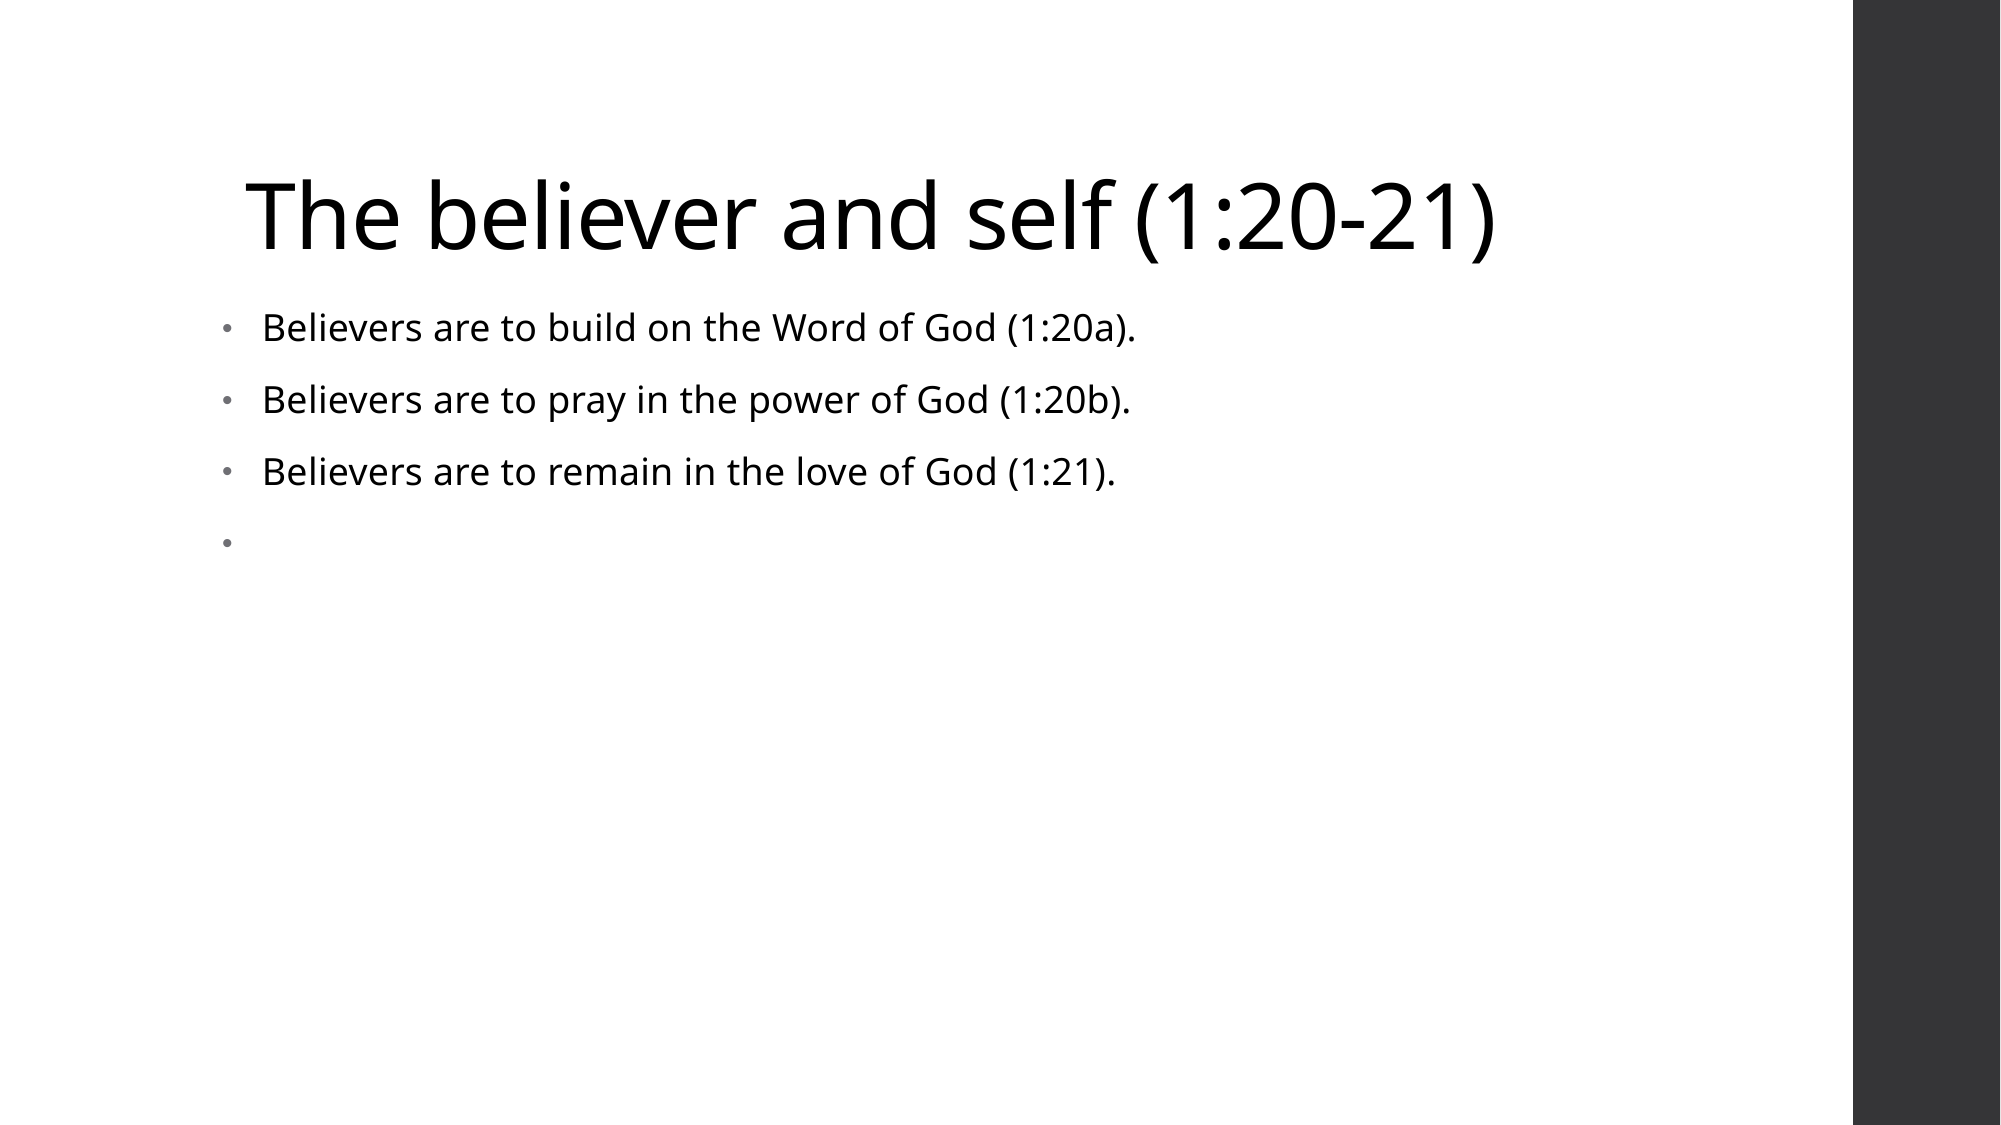

# The believer and self (1:20-21)
 Believers are to build on the Word of God (1:20a).
 Believers are to pray in the power of God (1:20b).
 Believers are to remain in the love of God (1:21).